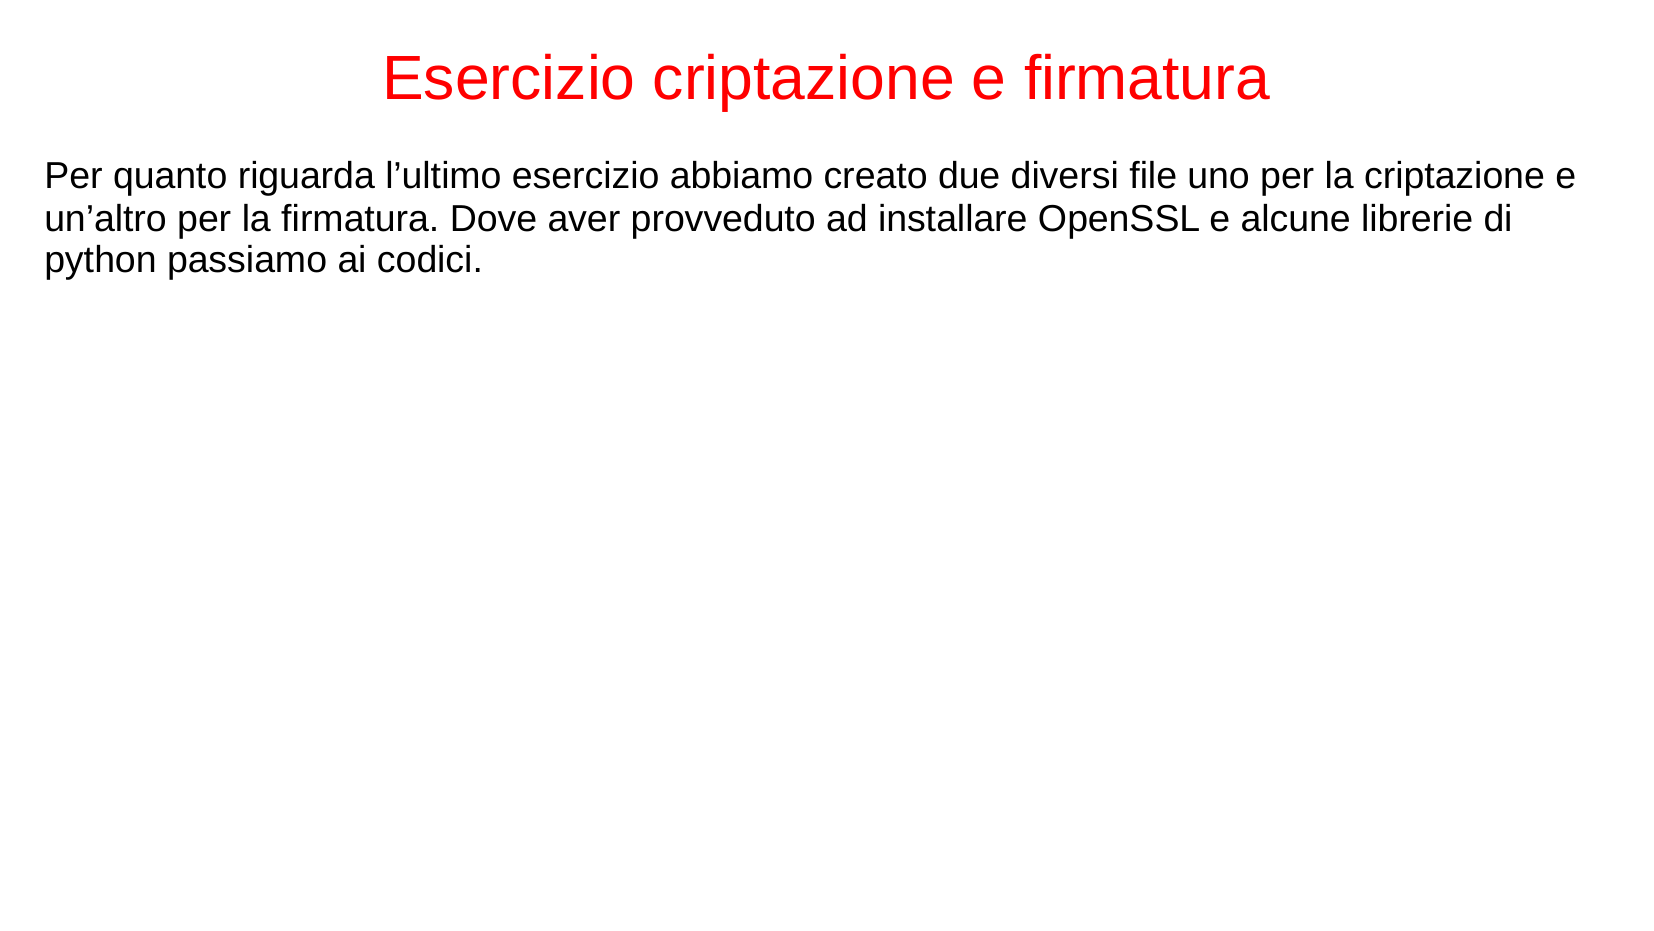

# Esercizio criptazione e firmatura
Per quanto riguarda l’ultimo esercizio abbiamo creato due diversi file uno per la criptazione e un’altro per la firmatura. Dove aver provveduto ad installare OpenSSL e alcune librerie di python passiamo ai codici.